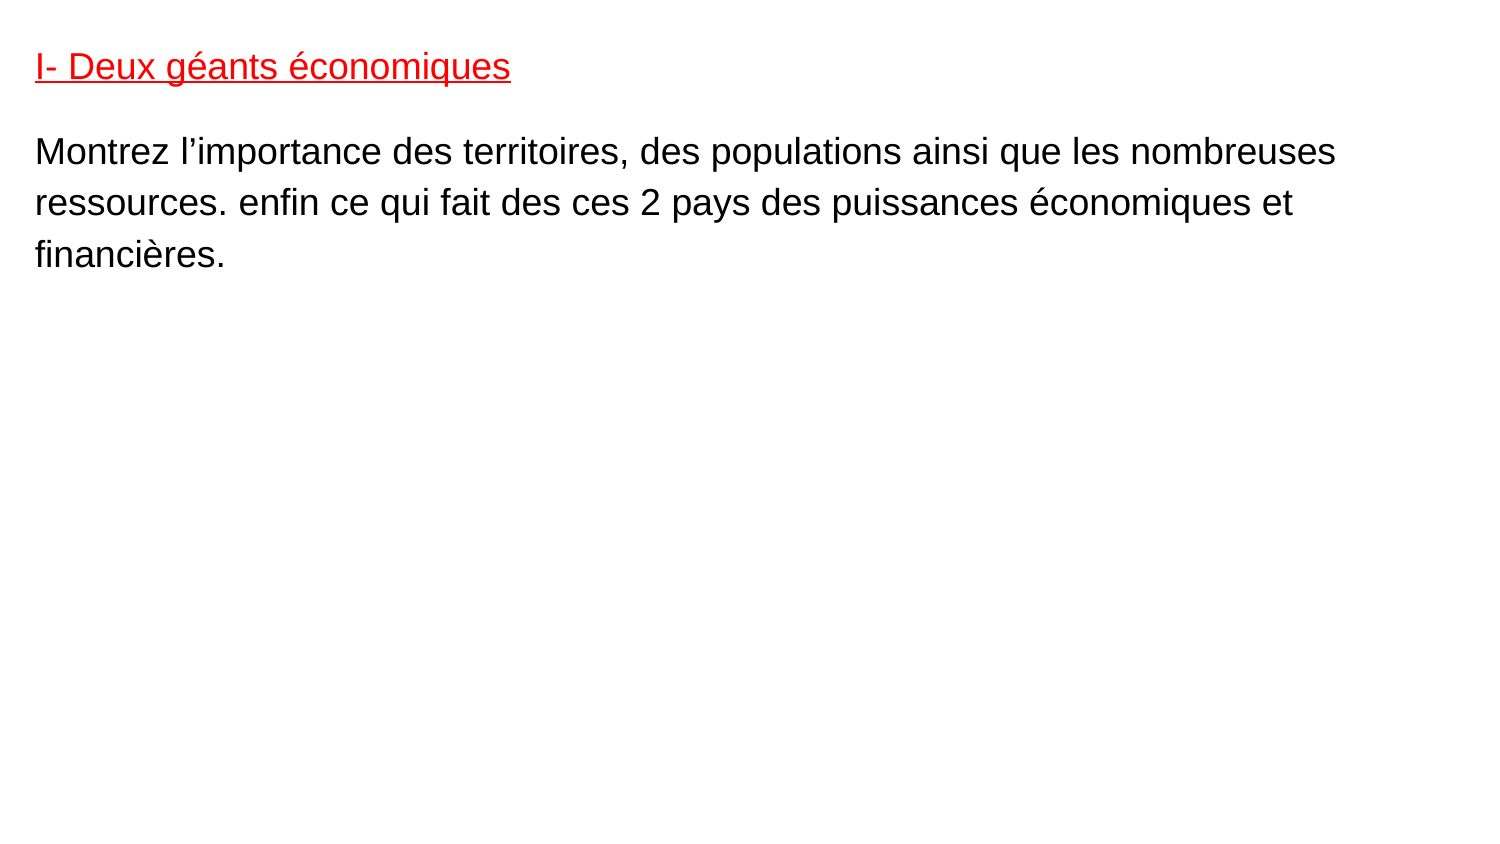

# I- Deux géants économiques
Montrez l’importance des territoires, des populations ainsi que les nombreuses ressources. enfin ce qui fait des ces 2 pays des puissances économiques et financières.